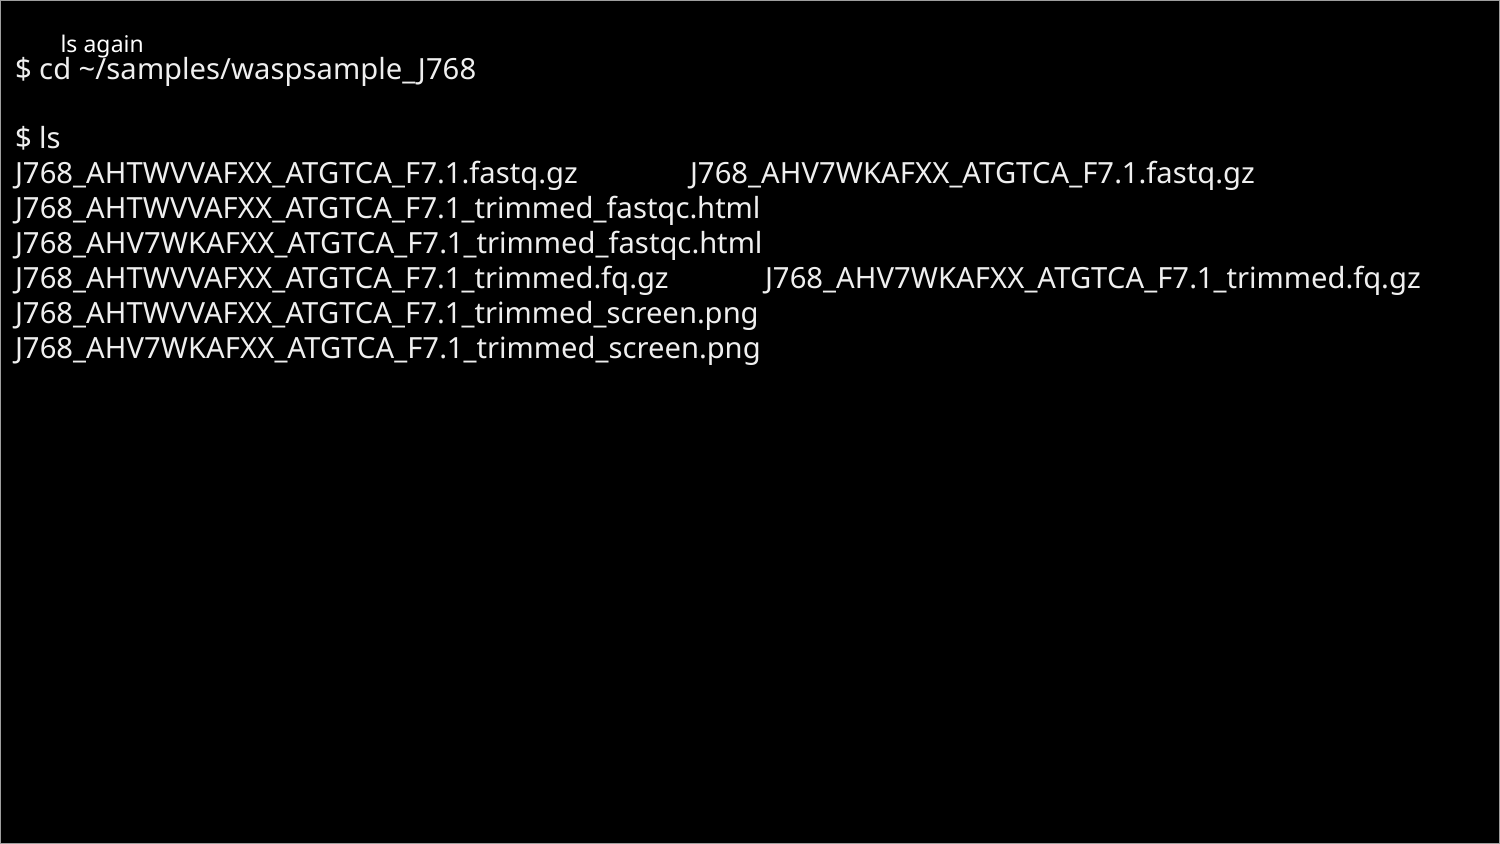

$ cd ~/samples/waspsample_J768
$ ls
J768_AHTWVVAFXX_ATGTCA_F7.1.fastq.gz 	J768_AHV7WKAFXX_ATGTCA_F7.1.fastq.gz
J768_AHTWVVAFXX_ATGTCA_F7.1_trimmed_fastqc.html J768_AHV7WKAFXX_ATGTCA_F7.1_trimmed_fastqc.html
J768_AHTWVVAFXX_ATGTCA_F7.1_trimmed.fq.gz 	J768_AHV7WKAFXX_ATGTCA_F7.1_trimmed.fq.gz
J768_AHTWVVAFXX_ATGTCA_F7.1_trimmed_screen.png J768_AHV7WKAFXX_ATGTCA_F7.1_trimmed_screen.png
# ls again